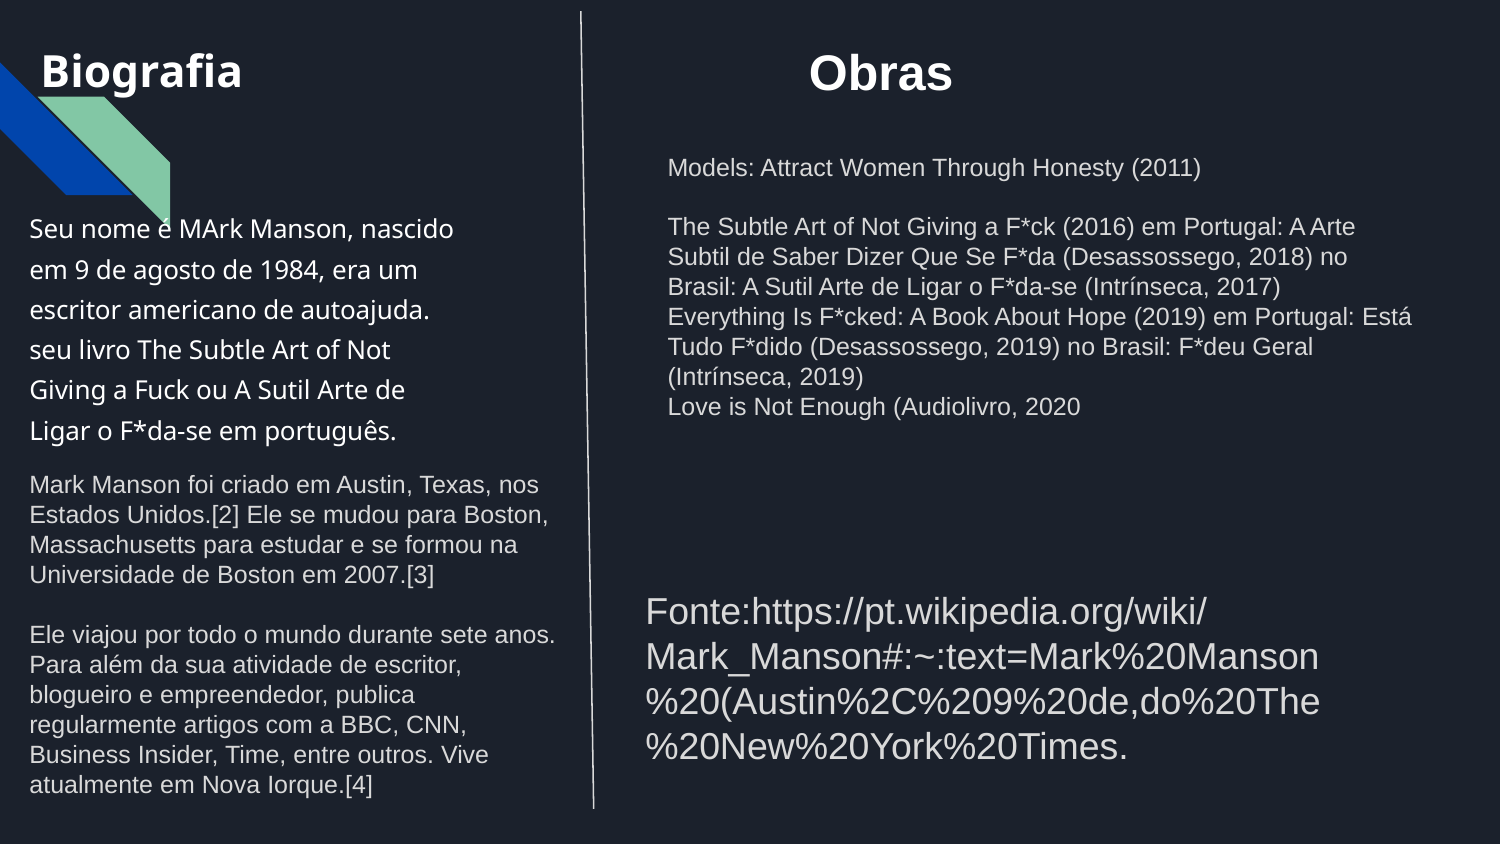

# Biografia
Obras
Models: Attract Women Through Honesty (2011)
The Subtle Art of Not Giving a F*ck (2016) em Portugal: A Arte Subtil de Saber Dizer Que Se F*da (Desassossego, 2018) no Brasil: A Sutil Arte de Ligar o F*da-se (Intrínseca, 2017)
Everything Is F*cked: A Book About Hope (2019) em Portugal: Está Tudo F*dido (Desassossego, 2019) no Brasil: F*deu Geral (Intrínseca, 2019)
Love is Not Enough (Audiolivro, 2020
Seu nome é MArk Manson, nascido em 9 de agosto de 1984, era um escritor americano de autoajuda. seu livro The Subtle Art of Not Giving a Fuck ou A Sutil Arte de Ligar o F*da-se em português.
Mark Manson foi criado em Austin, Texas, nos Estados Unidos.[2] Ele se mudou para Boston, Massachusetts para estudar e se formou na Universidade de Boston em 2007.[3]
Ele viajou por todo o mundo durante sete anos. Para além da sua atividade de escritor, blogueiro e empreendedor, publica regularmente artigos com a BBC, CNN, Business Insider, Time, entre outros. Vive atualmente em Nova Iorque.[4]
Fonte:https://pt.wikipedia.org/wiki/Mark_Manson#:~:text=Mark%20Manson%20(Austin%2C%209%20de,do%20The%20New%20York%20Times.